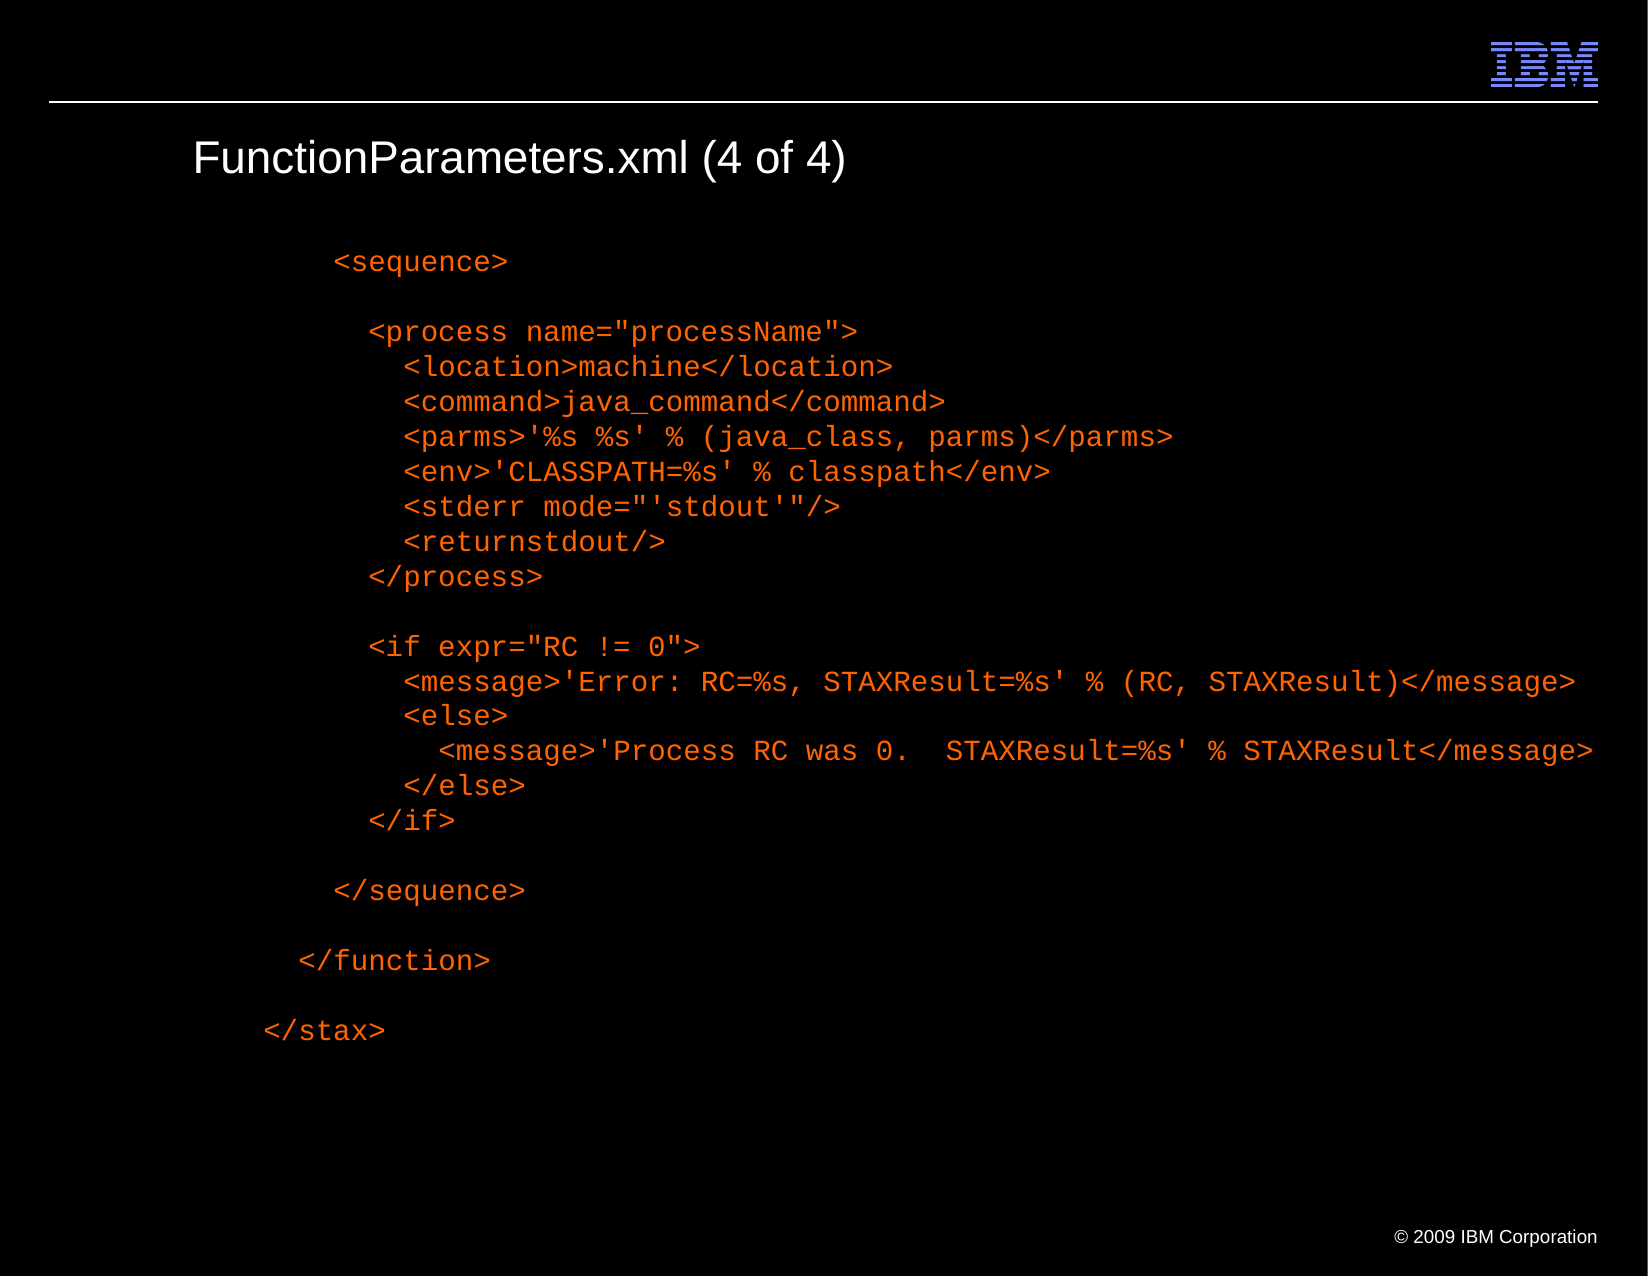

# FunctionParameters.xml (4 of 4)
 <sequence>
 <process name="processName">
 <location>machine</location>
 <command>java_command</command>
 <parms>'%s %s' % (java_class, parms)</parms>
 <env>'CLASSPATH=%s' % classpath</env>
 <stderr mode="'stdout'"/>
 <returnstdout/>
 </process>
 <if expr="RC != 0">
 <message>'Error: RC=%s, STAXResult=%s' % (RC, STAXResult)</message>
 <else>
 <message>'Process RC was 0. STAXResult=%s' % STAXResult</message>
 </else>
 </if>
 </sequence>
 </function>
</stax>